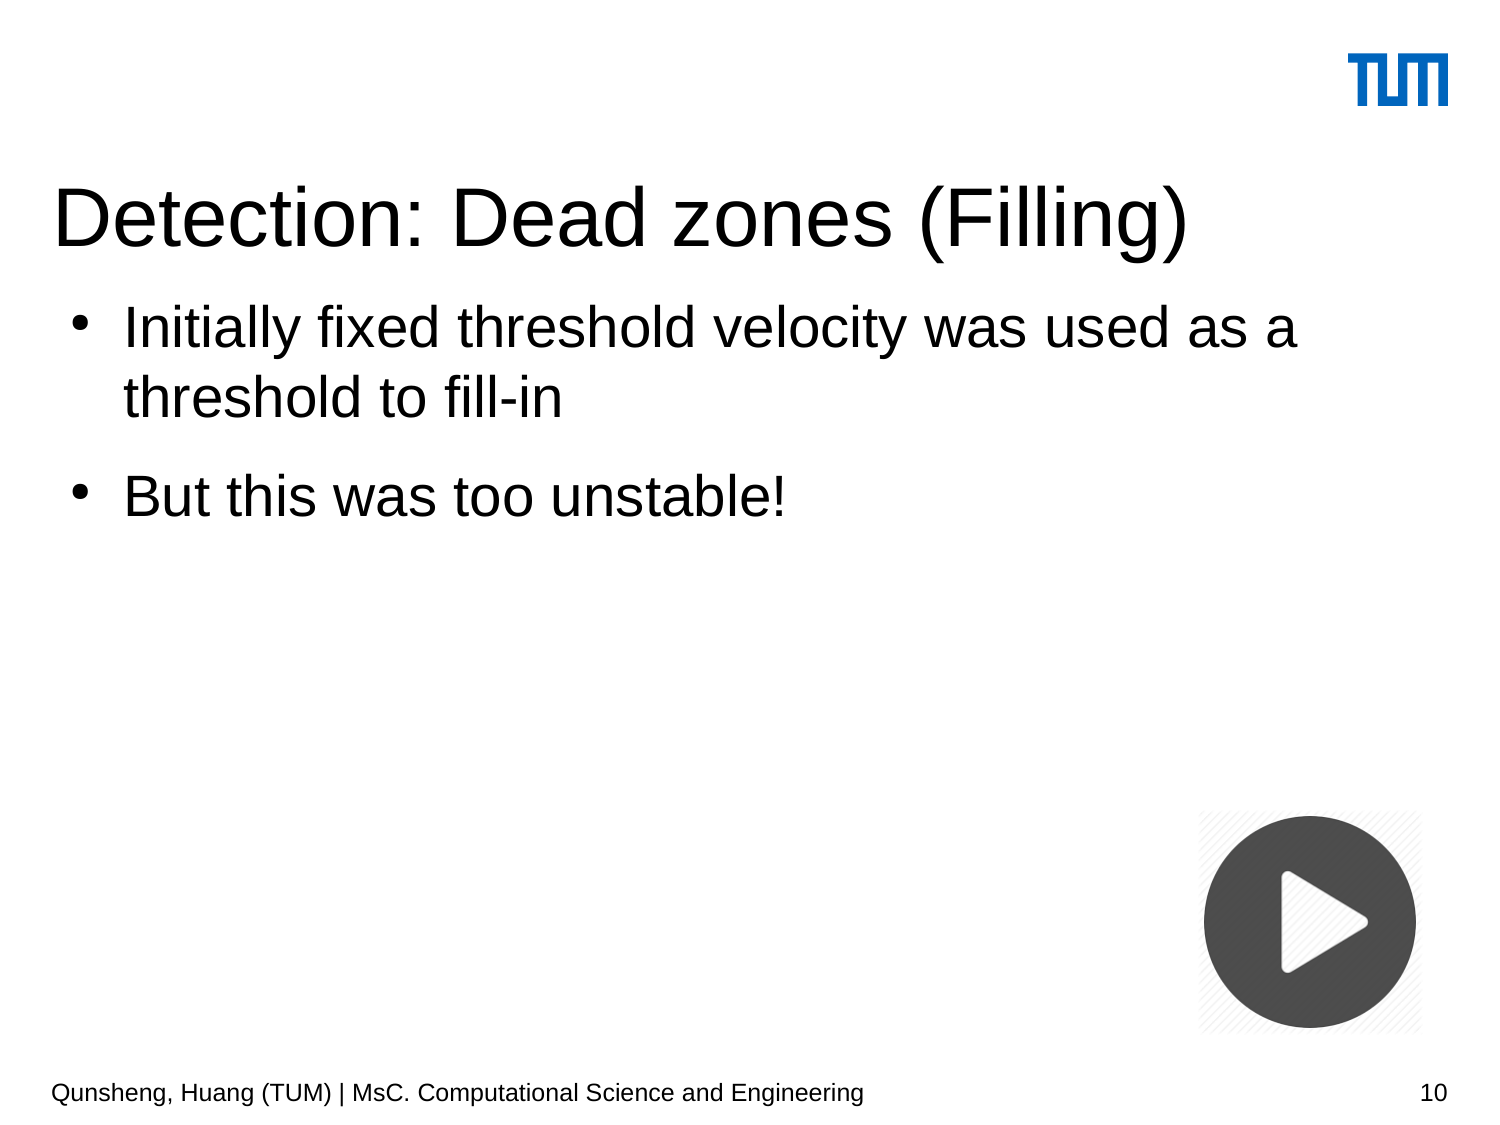

# Detection: Dead zones (Filling)
Initially fixed threshold velocity was used as a threshold to fill-in
But this was too unstable!
[2] precice – a coupling library for partitioned multi-physicssimulations on massively parallel systems http://www.precice.org.[Online]. Available: http://www.precice.org